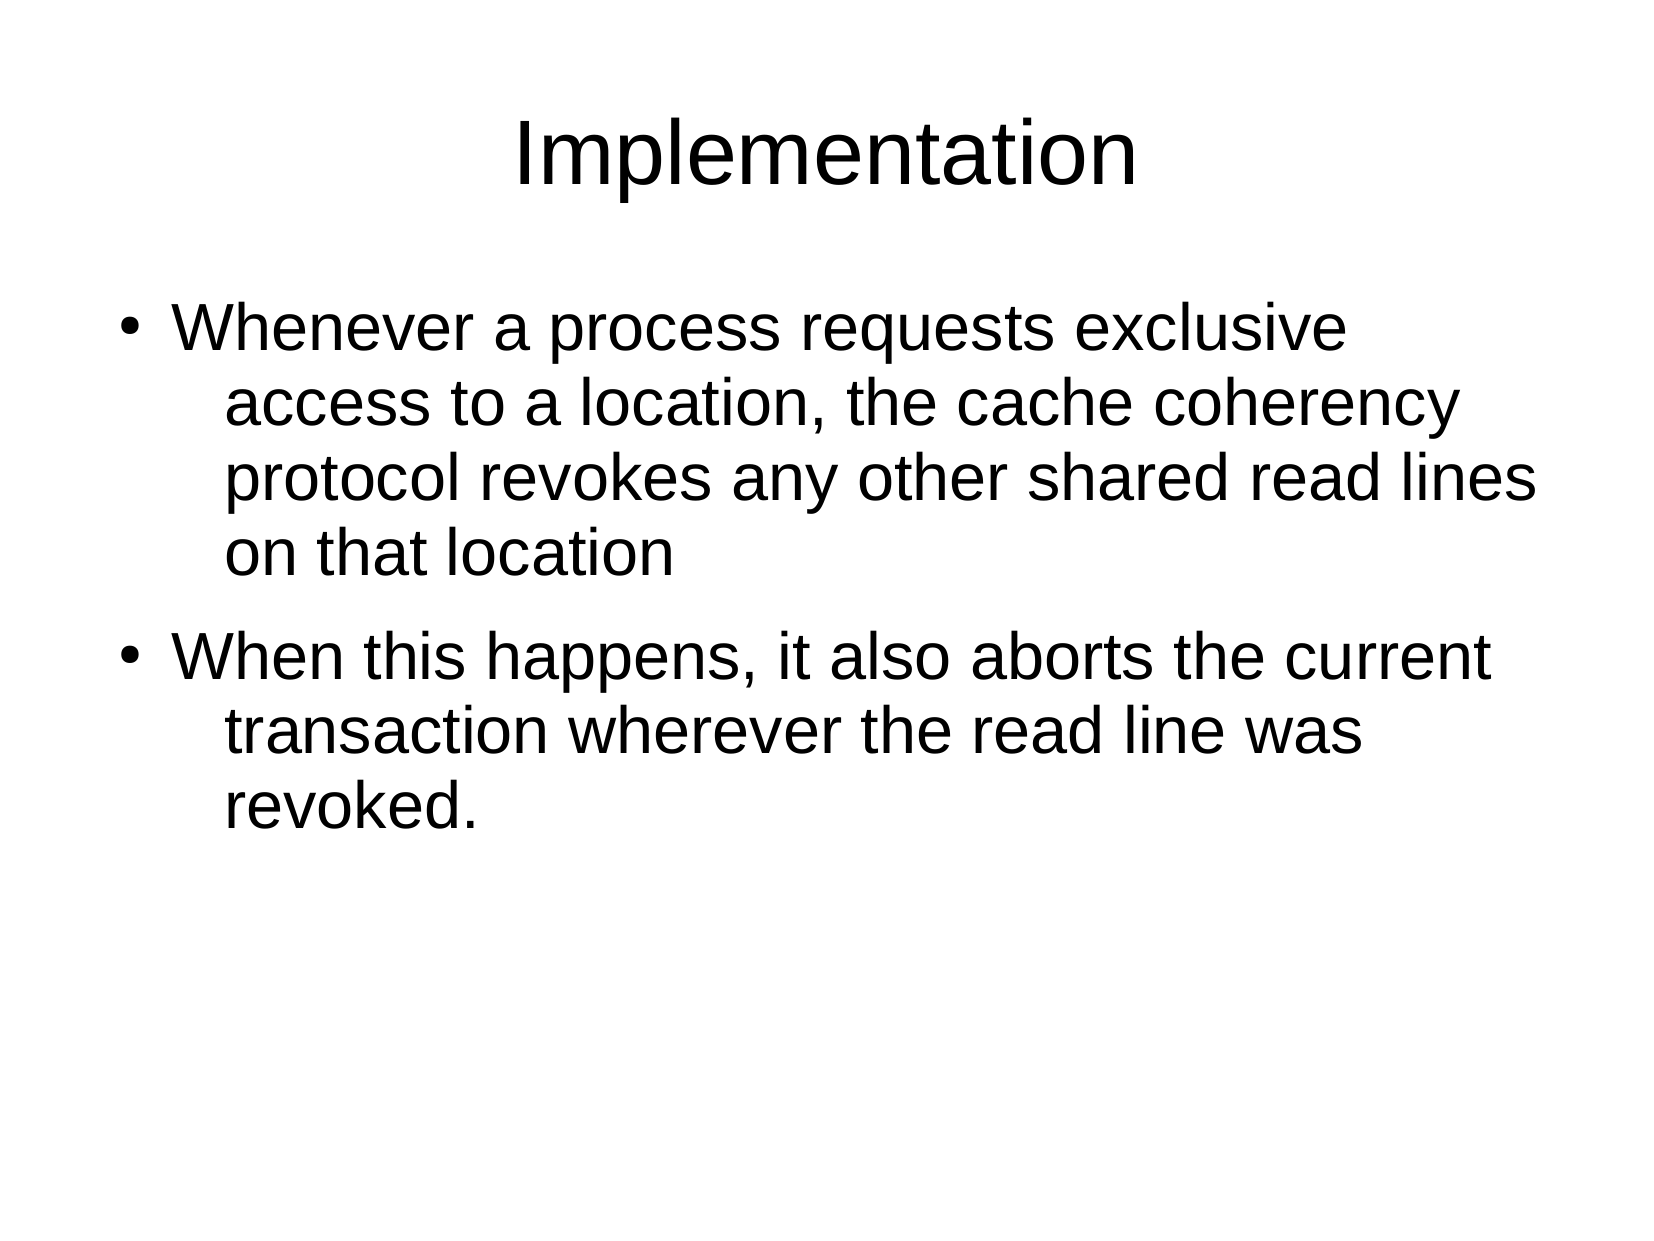

# Implementation
Whenever a process requests exclusive access to a location, the cache coherency protocol revokes any other shared read lines on that location
When this happens, it also aborts the current transaction wherever the read line was revoked.